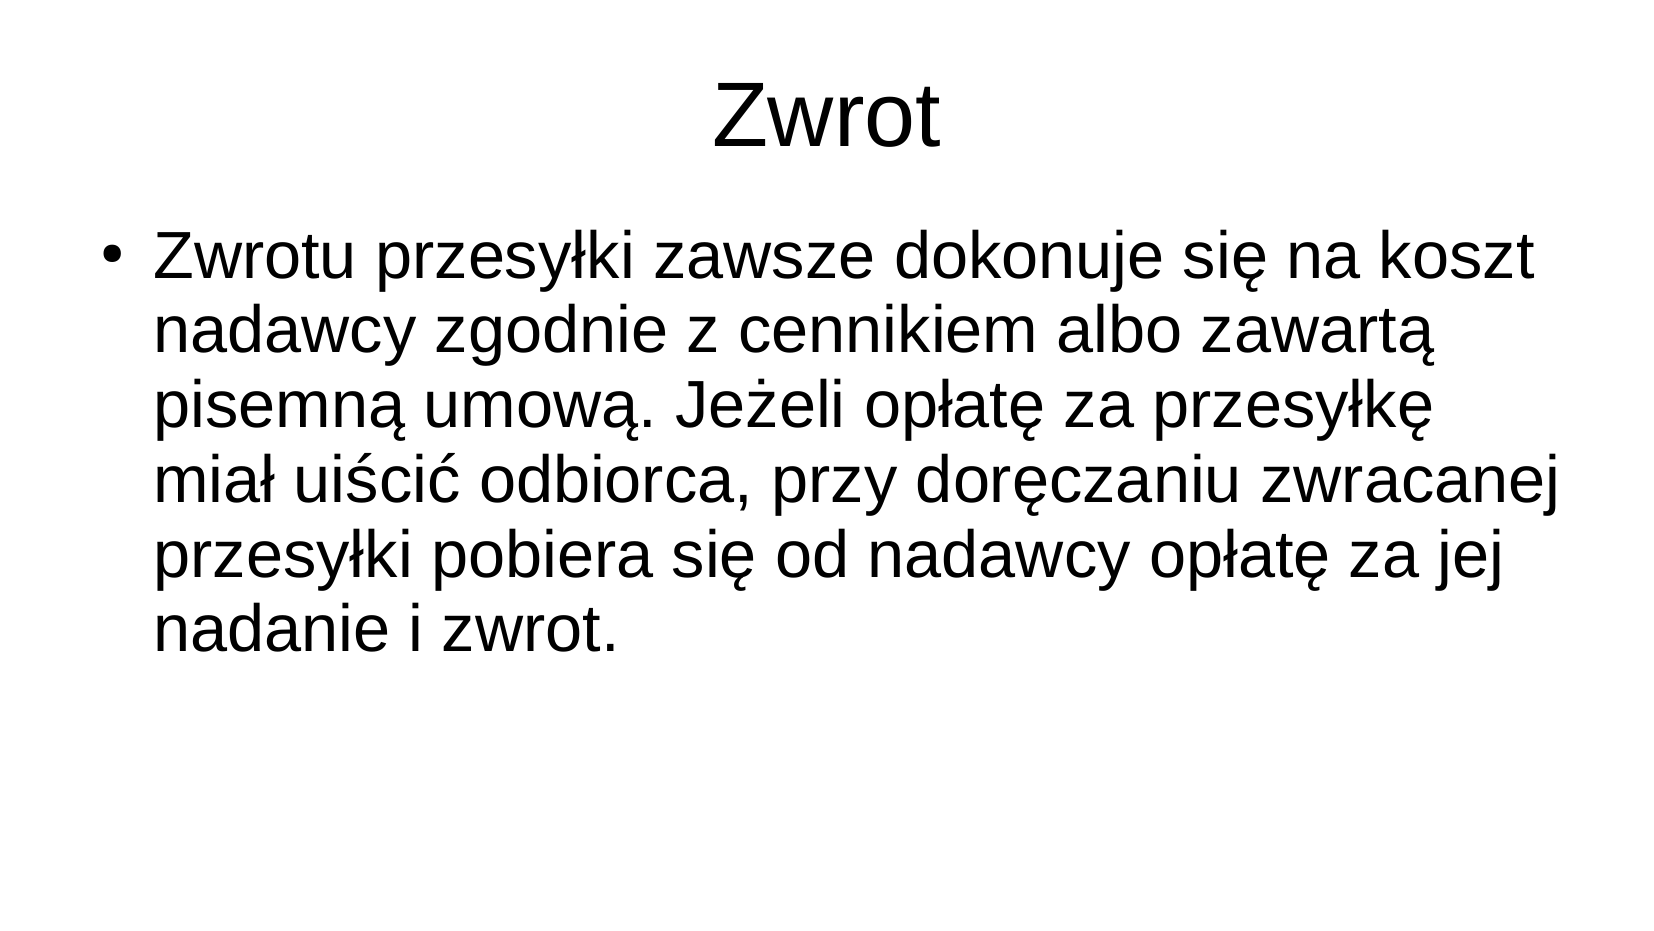

# Zwrot
Zwrotu przesyłki zawsze dokonuje się na koszt nadawcy zgodnie z cennikiem albo zawartą pisemną umową. Jeżeli opłatę za przesyłkę miał uiścić odbiorca, przy doręczaniu zwracanej przesyłki pobiera się od nadawcy opłatę za jej nadanie i zwrot.